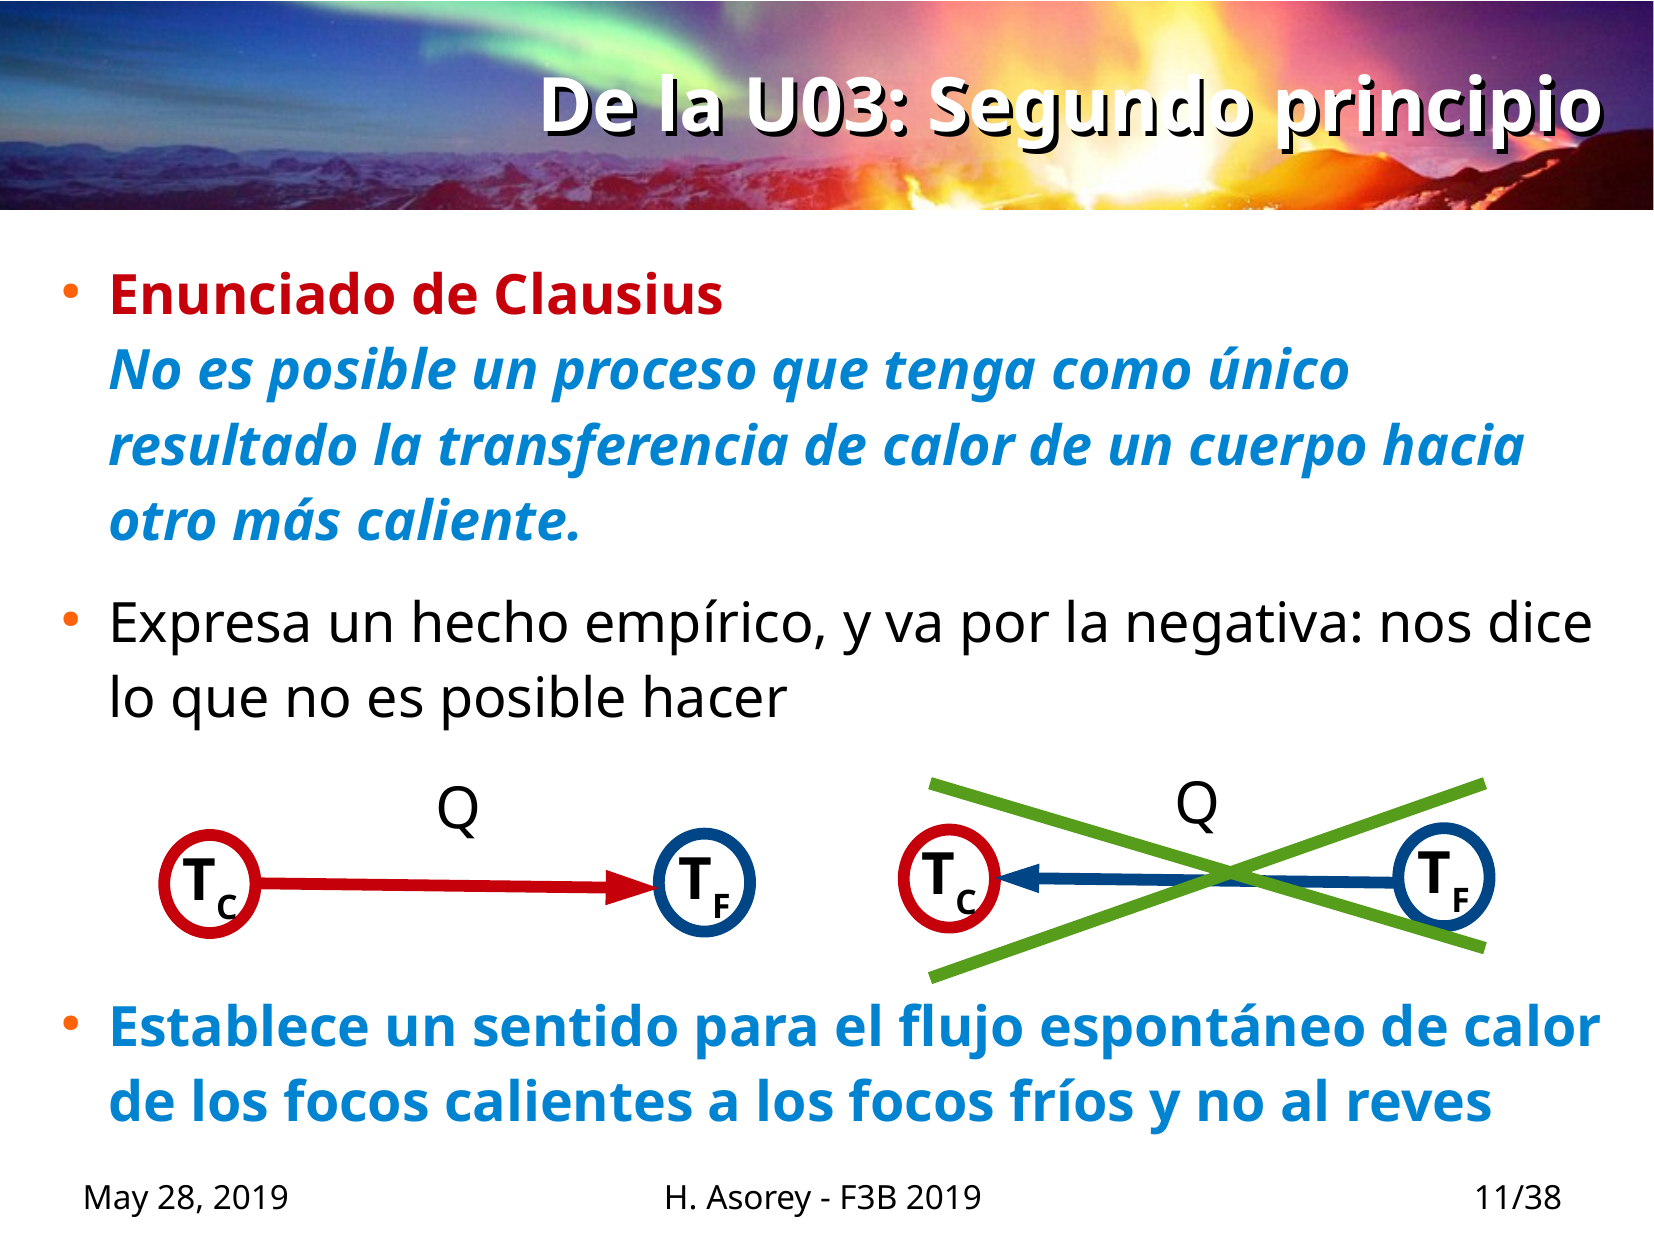

# De la U03: Segundo principio
Enunciado de Clausius
No es posible un proceso que tenga como único resultado la transferencia de calor de un cuerpo hacia otro más caliente.
Expresa un hecho empírico, y va por la negativa: nos dice lo que no es posible hacer
Establece un sentido para el flujo espontáneo de calor de los focos calientes a los focos fríos y no al reves
TF
TC
Q
TF
TC
Q
May 28, 2019
H. Asorey - F3B 2019
11